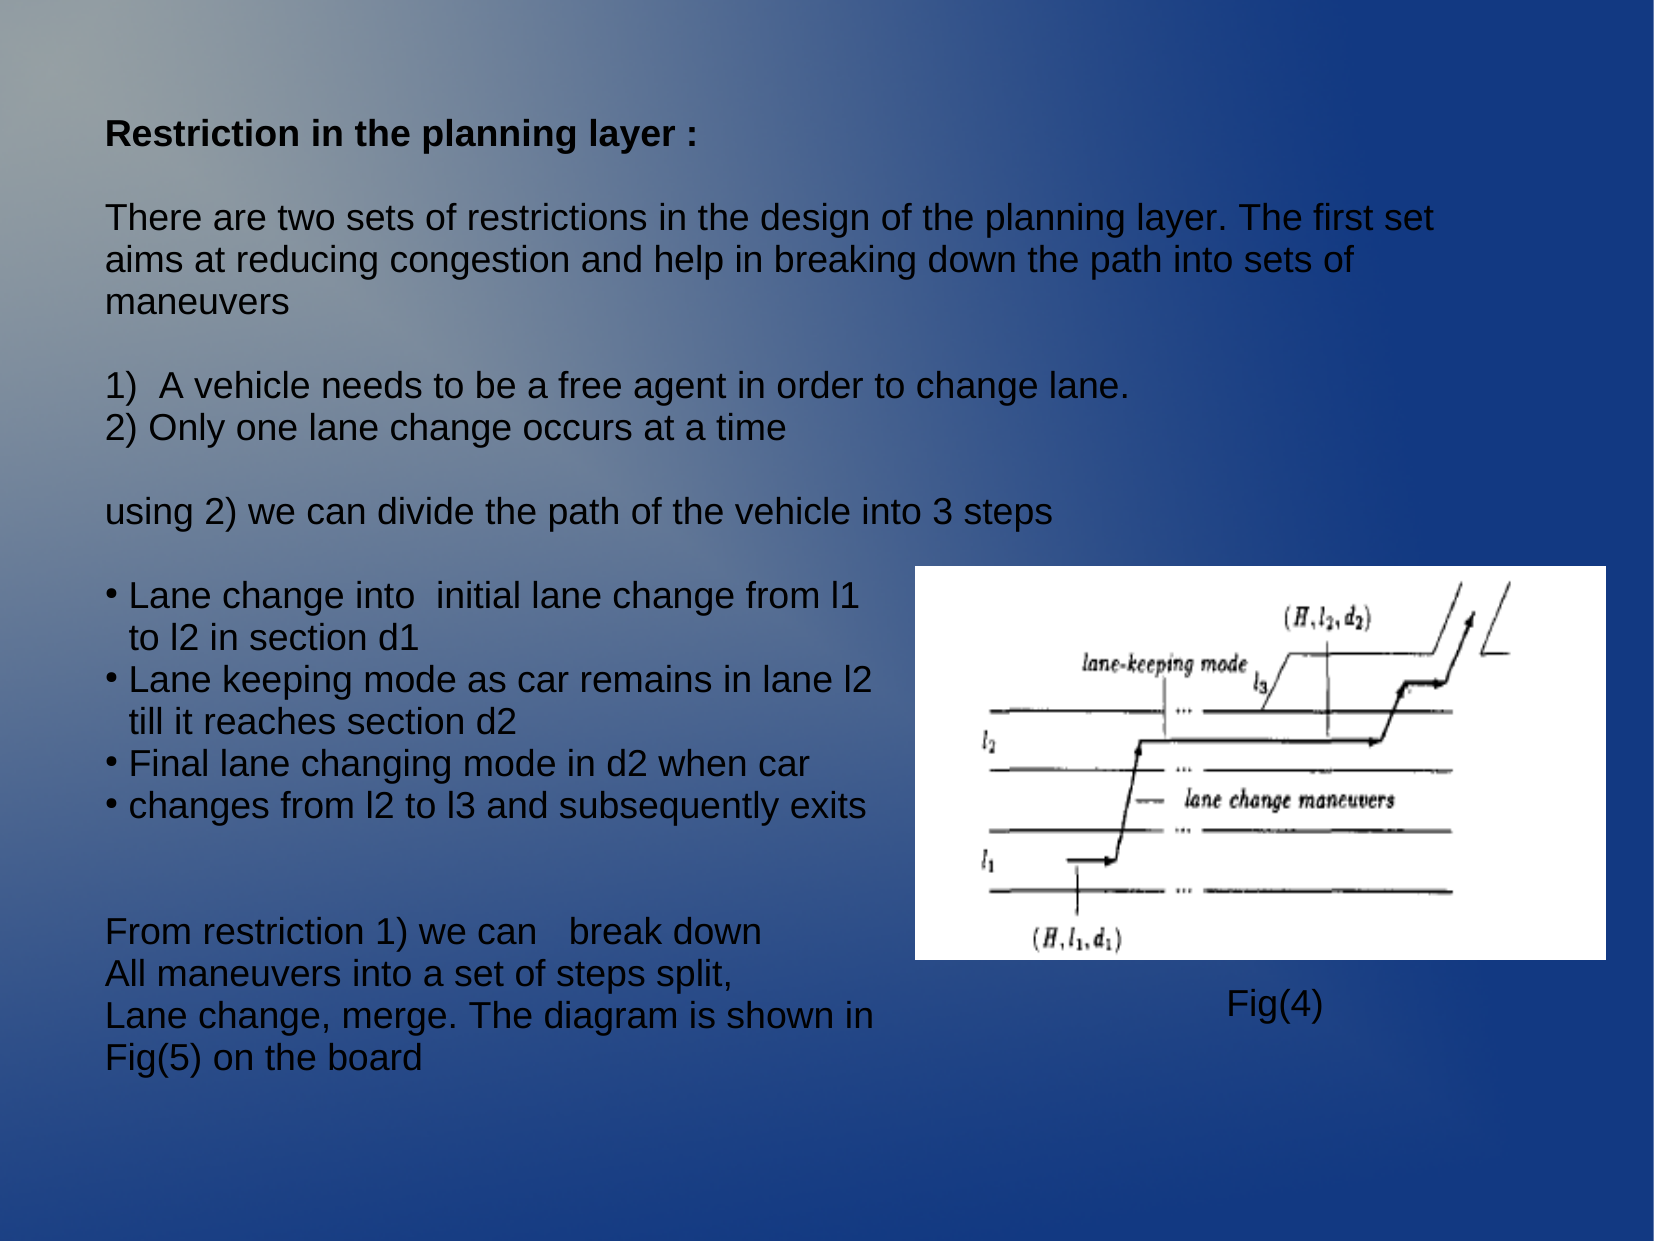

Restriction in the planning layer :
There are two sets of restrictions in the design of the planning layer. The first set aims at reducing congestion and help in breaking down the path into sets of maneuvers
1) A vehicle needs to be a free agent in order to change lane.
2) Only one lane change occurs at a time
using 2) we can divide the path of the vehicle into 3 steps
 Lane change into initial lane change from l1
 to l2 in section d1
 Lane keeping mode as car remains in lane l2
 till it reaches section d2
 Final lane changing mode in d2 when car
 changes from l2 to l3 and subsequently exits
From restriction 1) we can break down
All maneuvers into a set of steps split,
Lane change, merge. The diagram is shown in
Fig(5) on the board
Fig(4)